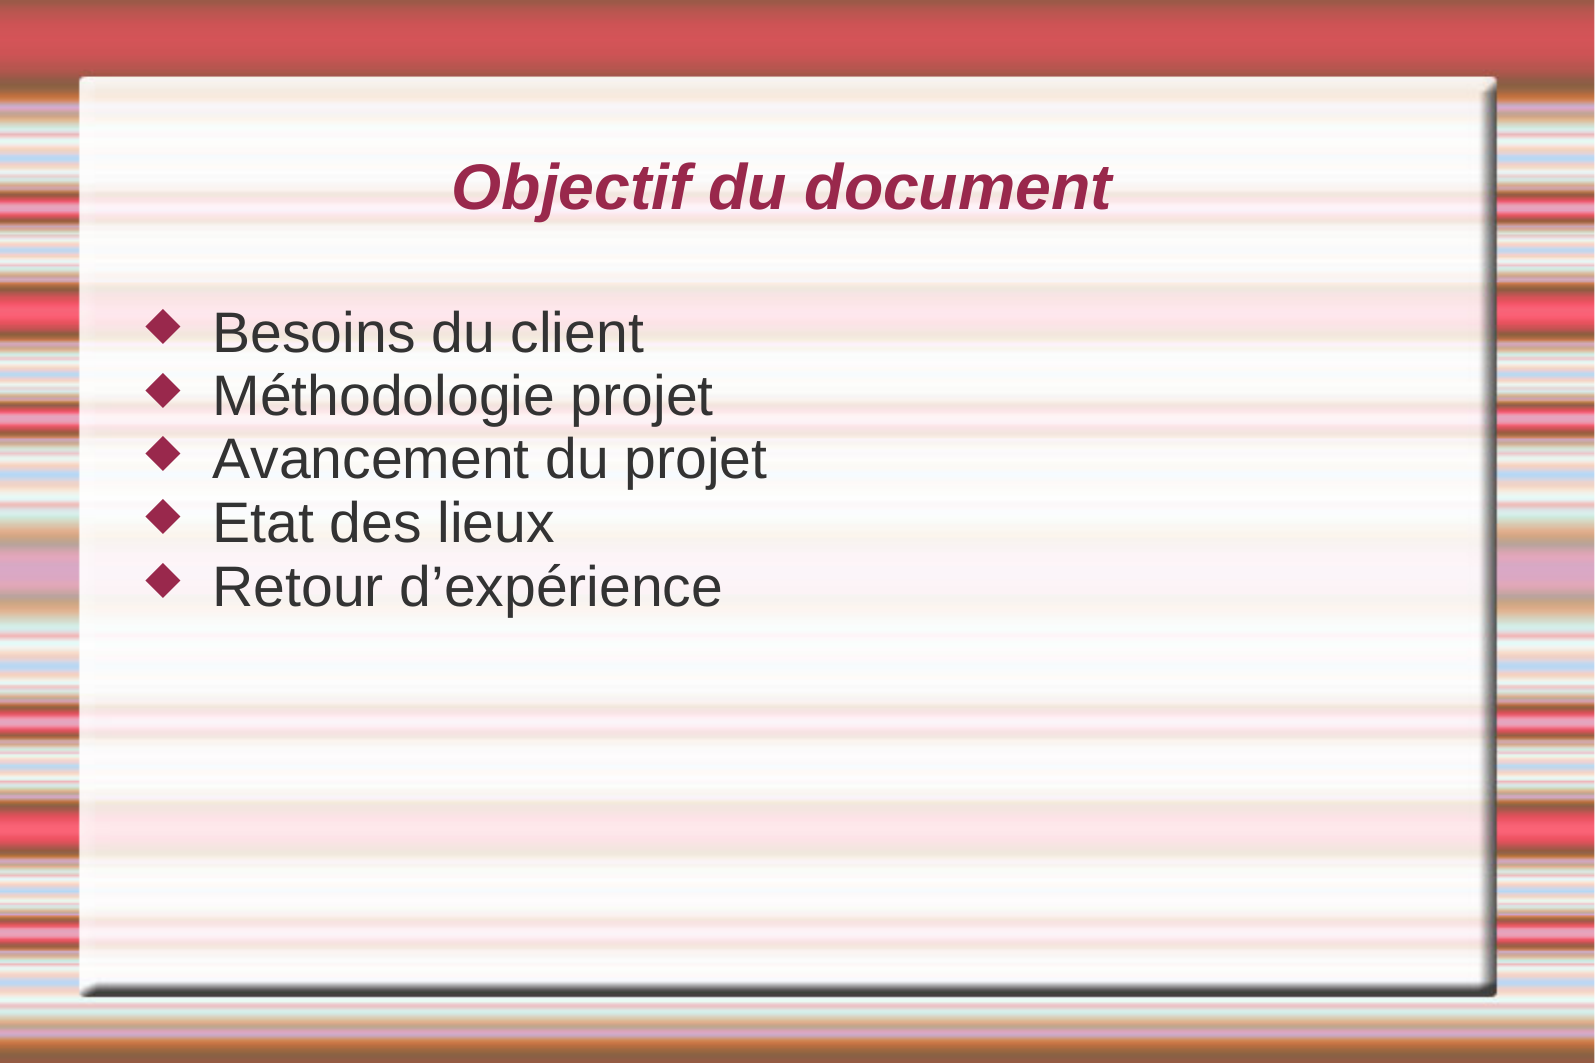

# Objectif du document
Besoins du client
Méthodologie projet
Avancement du projet
Etat des lieux
Retour d’expérience